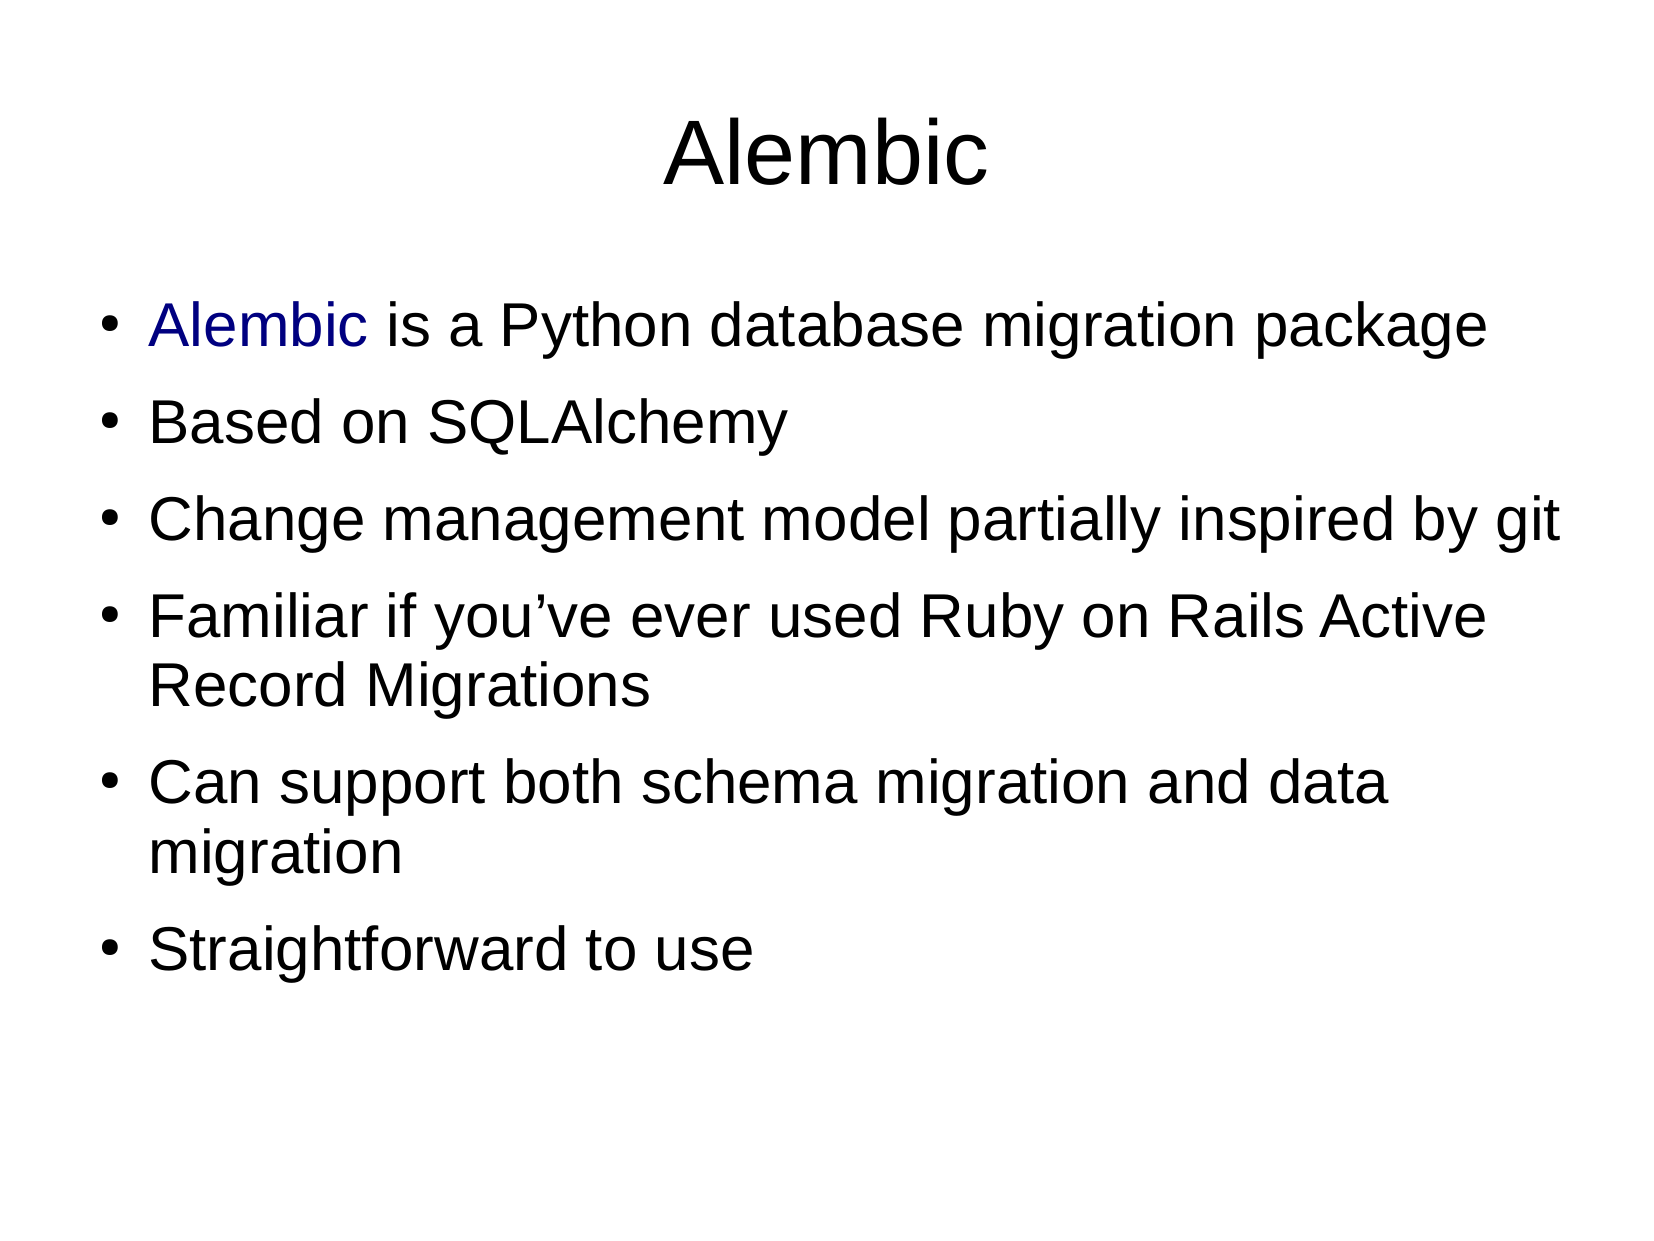

# Alembic
Alembic is a Python database migration package
Based on SQLAlchemy
Change management model partially inspired by git
Familiar if you’ve ever used Ruby on Rails Active Record Migrations
Can support both schema migration and data migration
Straightforward to use